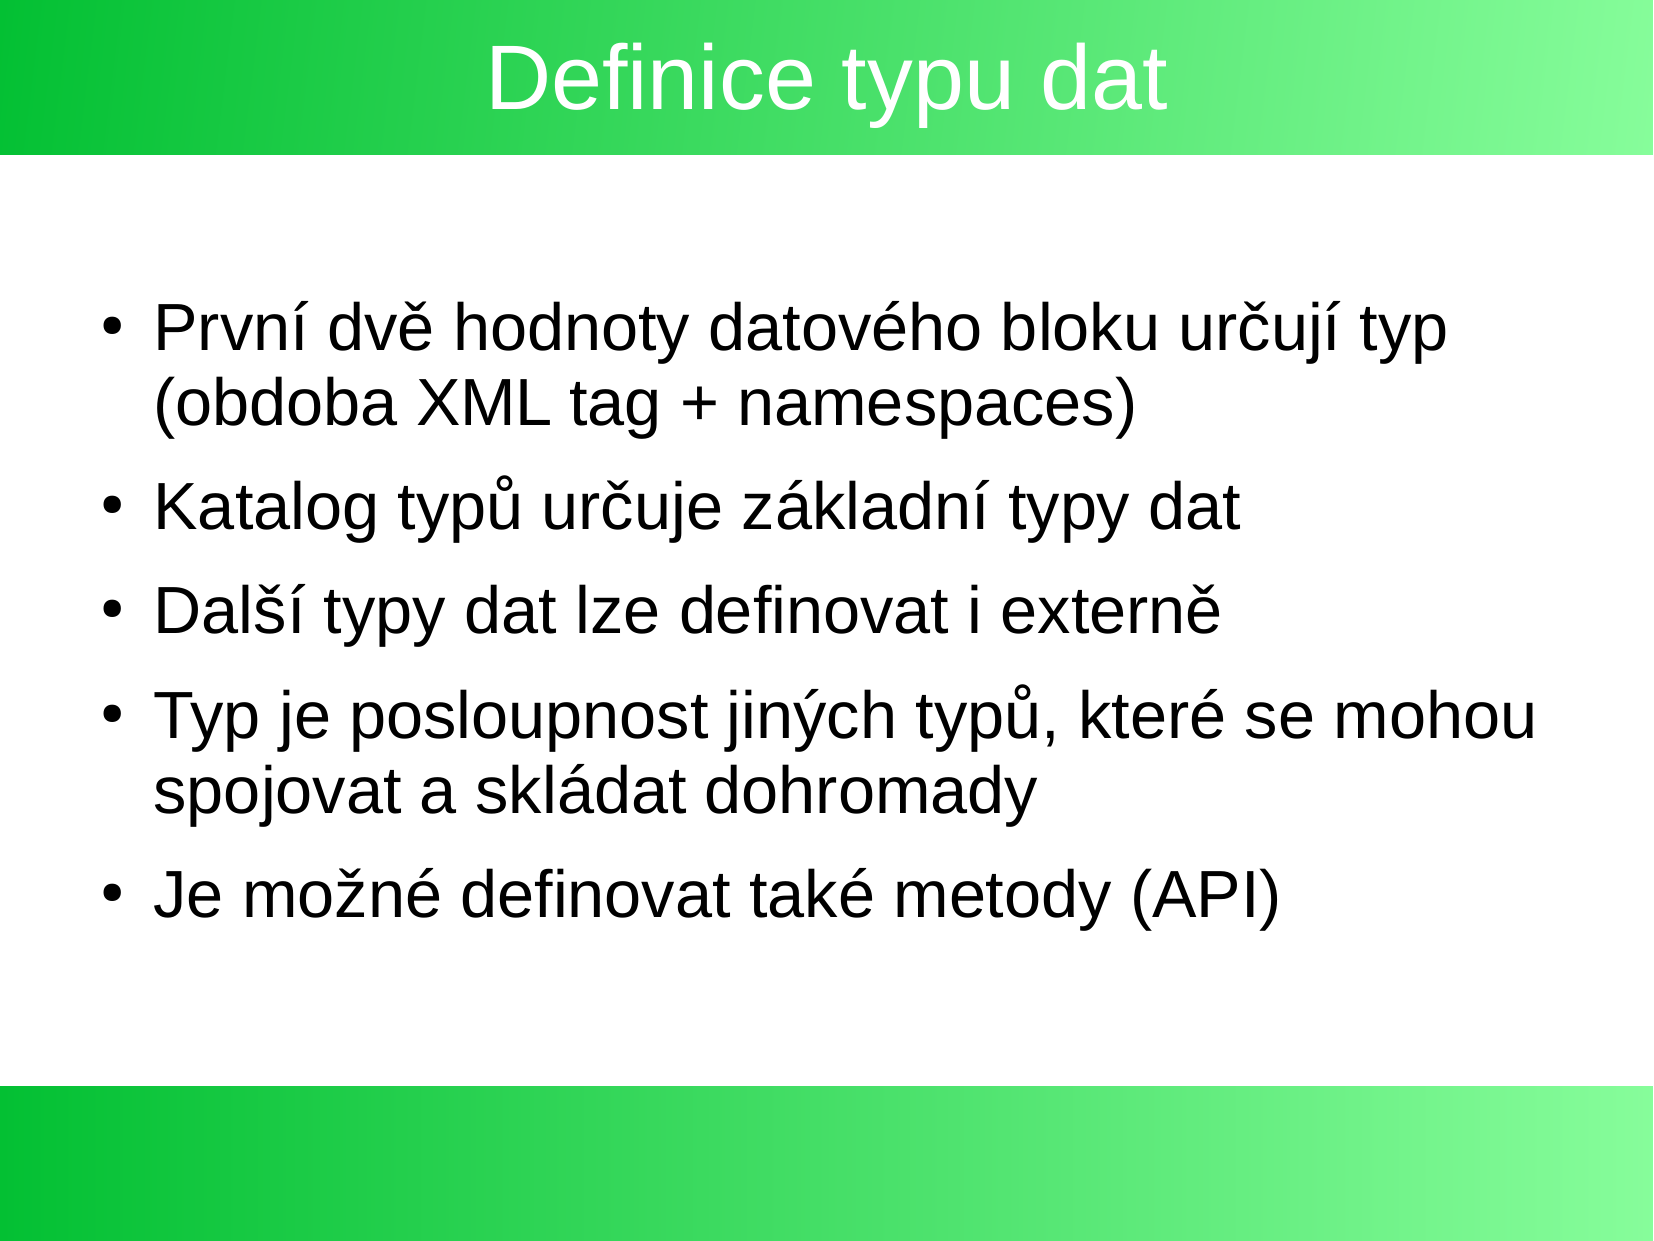

# Definice typu dat
První dvě hodnoty datového bloku určují typ (obdoba XML tag + namespaces)
Katalog typů určuje základní typy dat
Další typy dat lze definovat i externě
Typ je posloupnost jiných typů, které se mohou spojovat a skládat dohromady
Je možné definovat také metody (API)